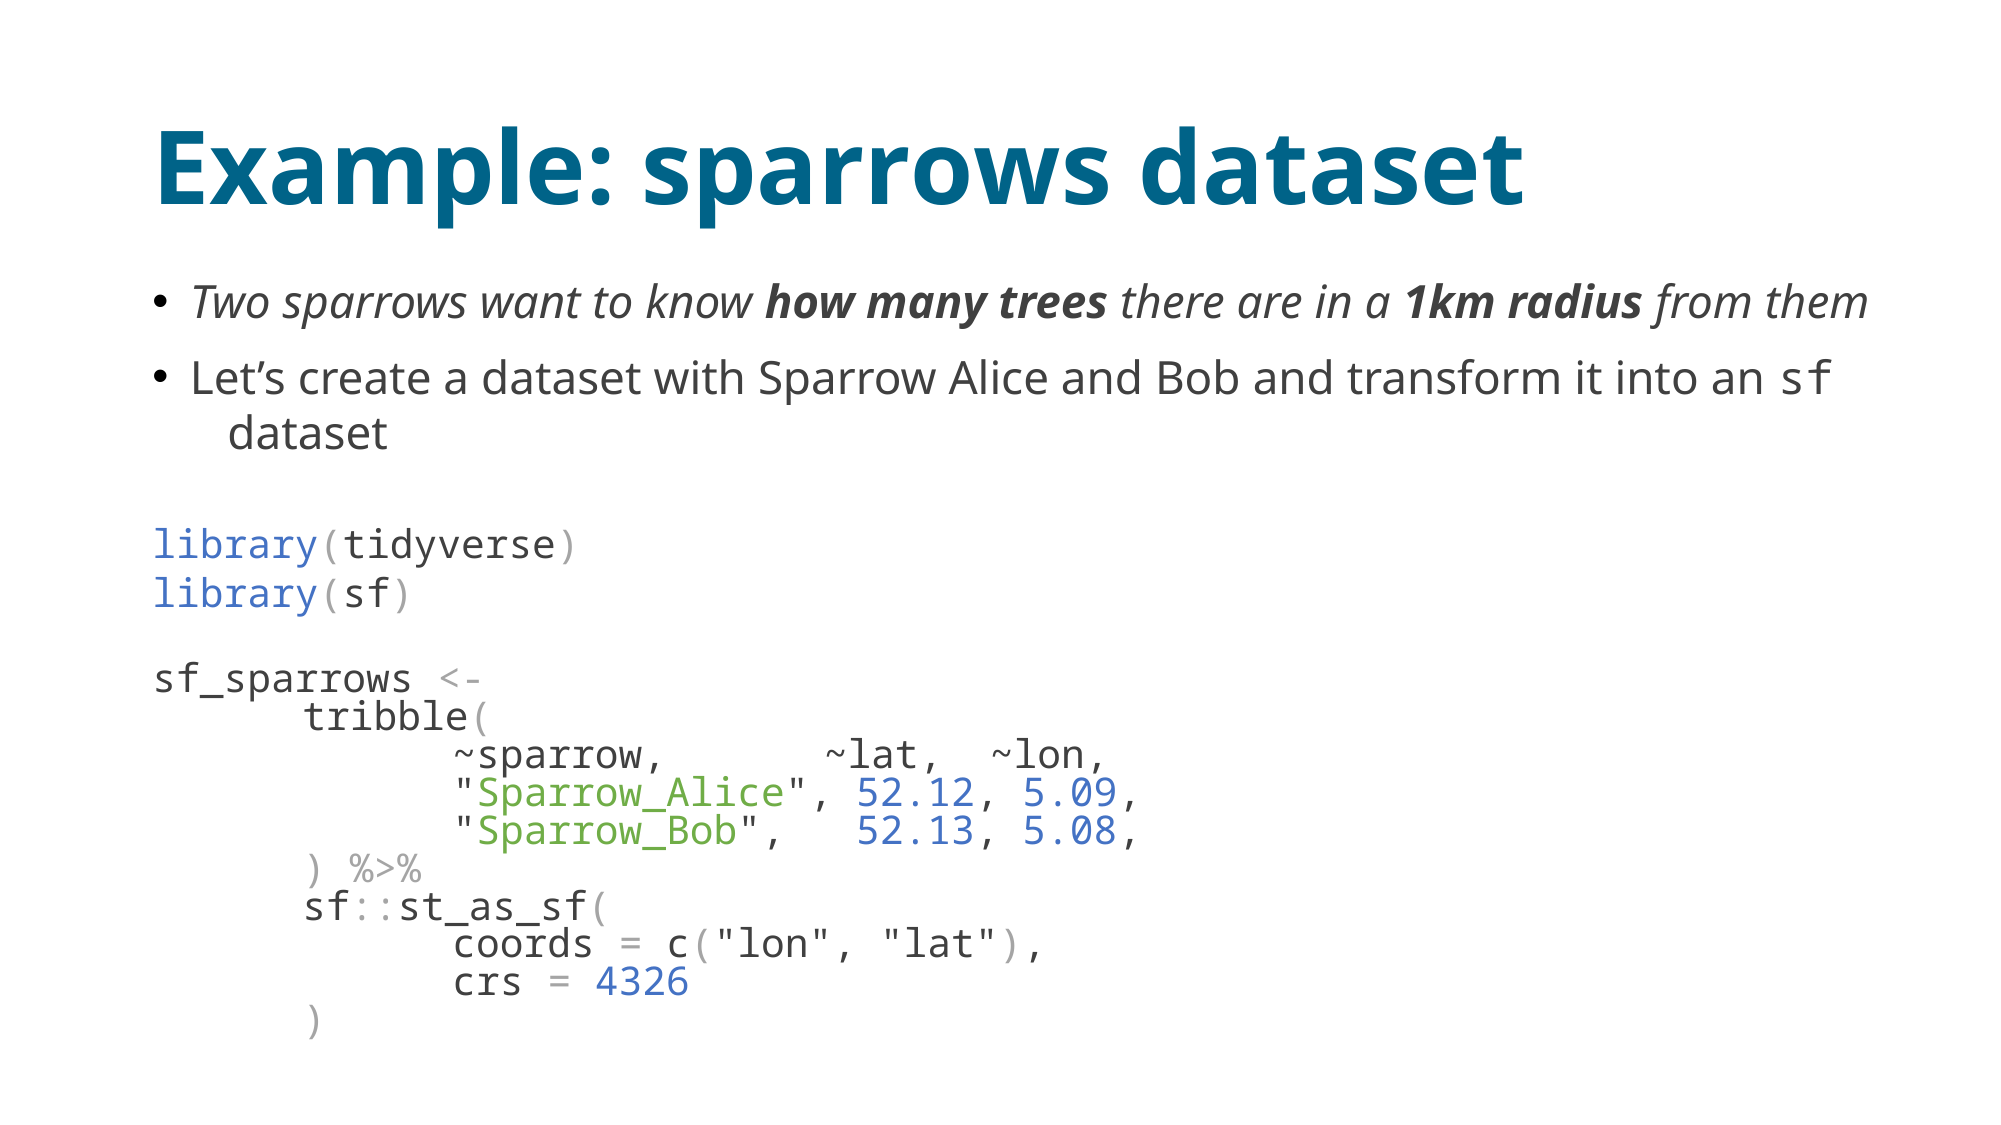

# Example: sparrows dataset
Two sparrows want to know how many trees there are in a 1km radius from them
Let’s create a dataset with Sparrow Alice and Bob and transform it into an sf dataset
library(tidyverse)
library(sf)
sf_sparrows <-
tribble(
~sparrow, 	 ~lat, ~lon,
"Sparrow_Alice", 52.12, 5.09,
"Sparrow_Bob", 52.13, 5.08,
) %>%
sf::st_as_sf(
coords = c("lon", "lat"),
crs = 4326
)